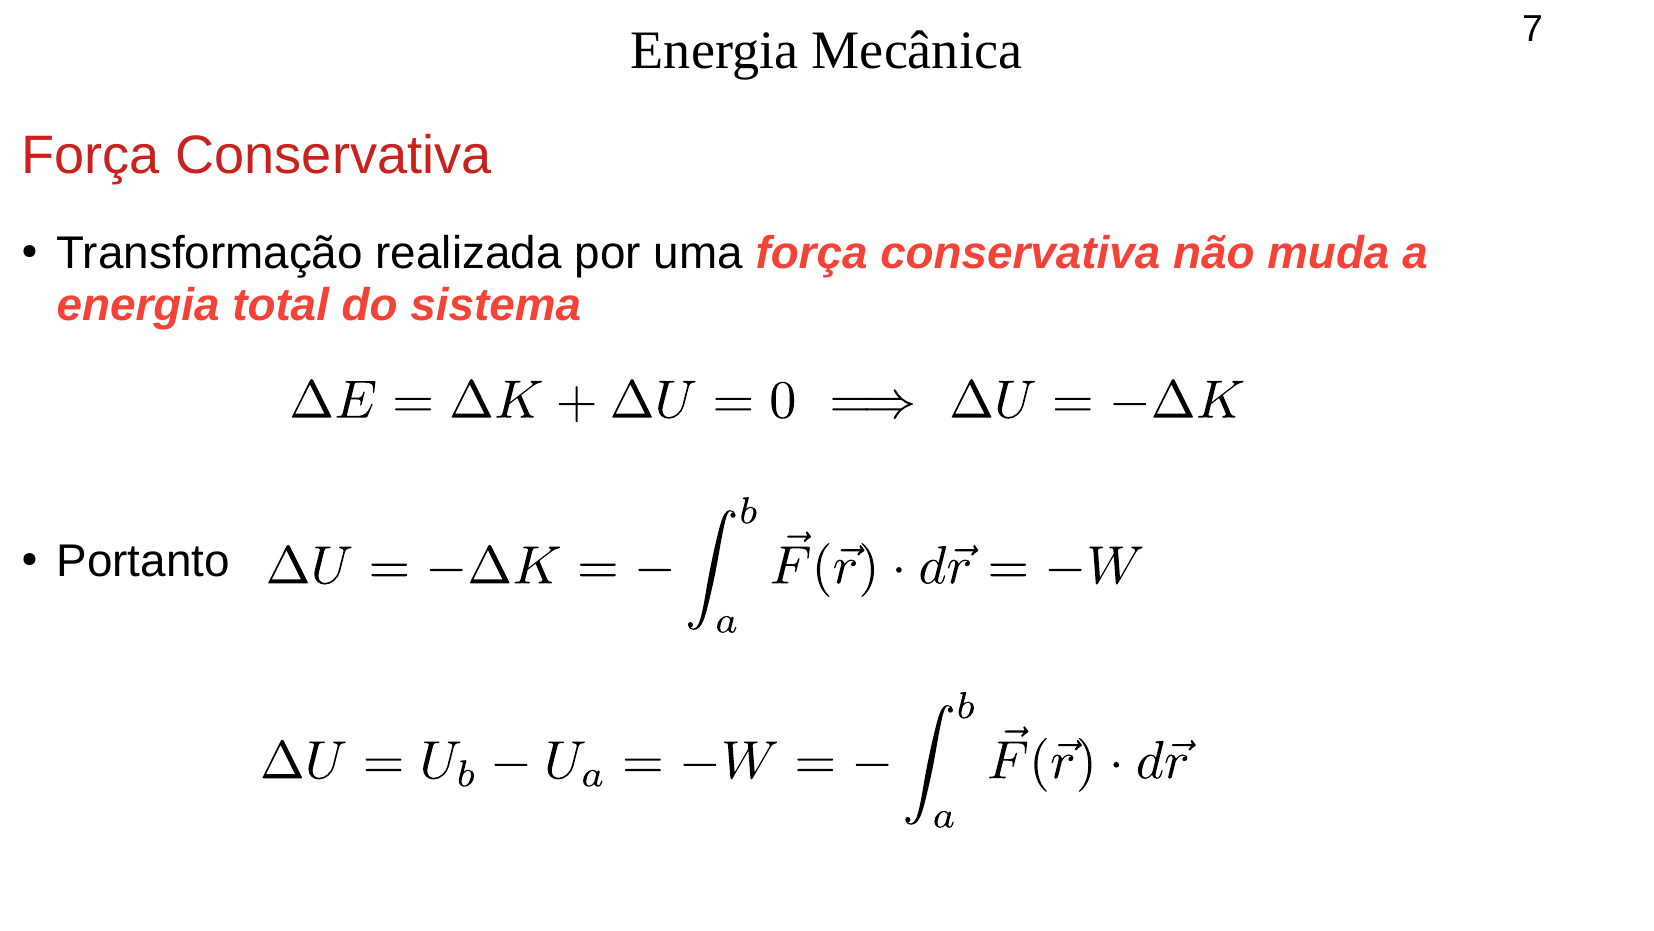

Energia Mecânica
Força Conservativa
Transformação realizada por uma força conservativa não muda a energia total do sistema
Portanto